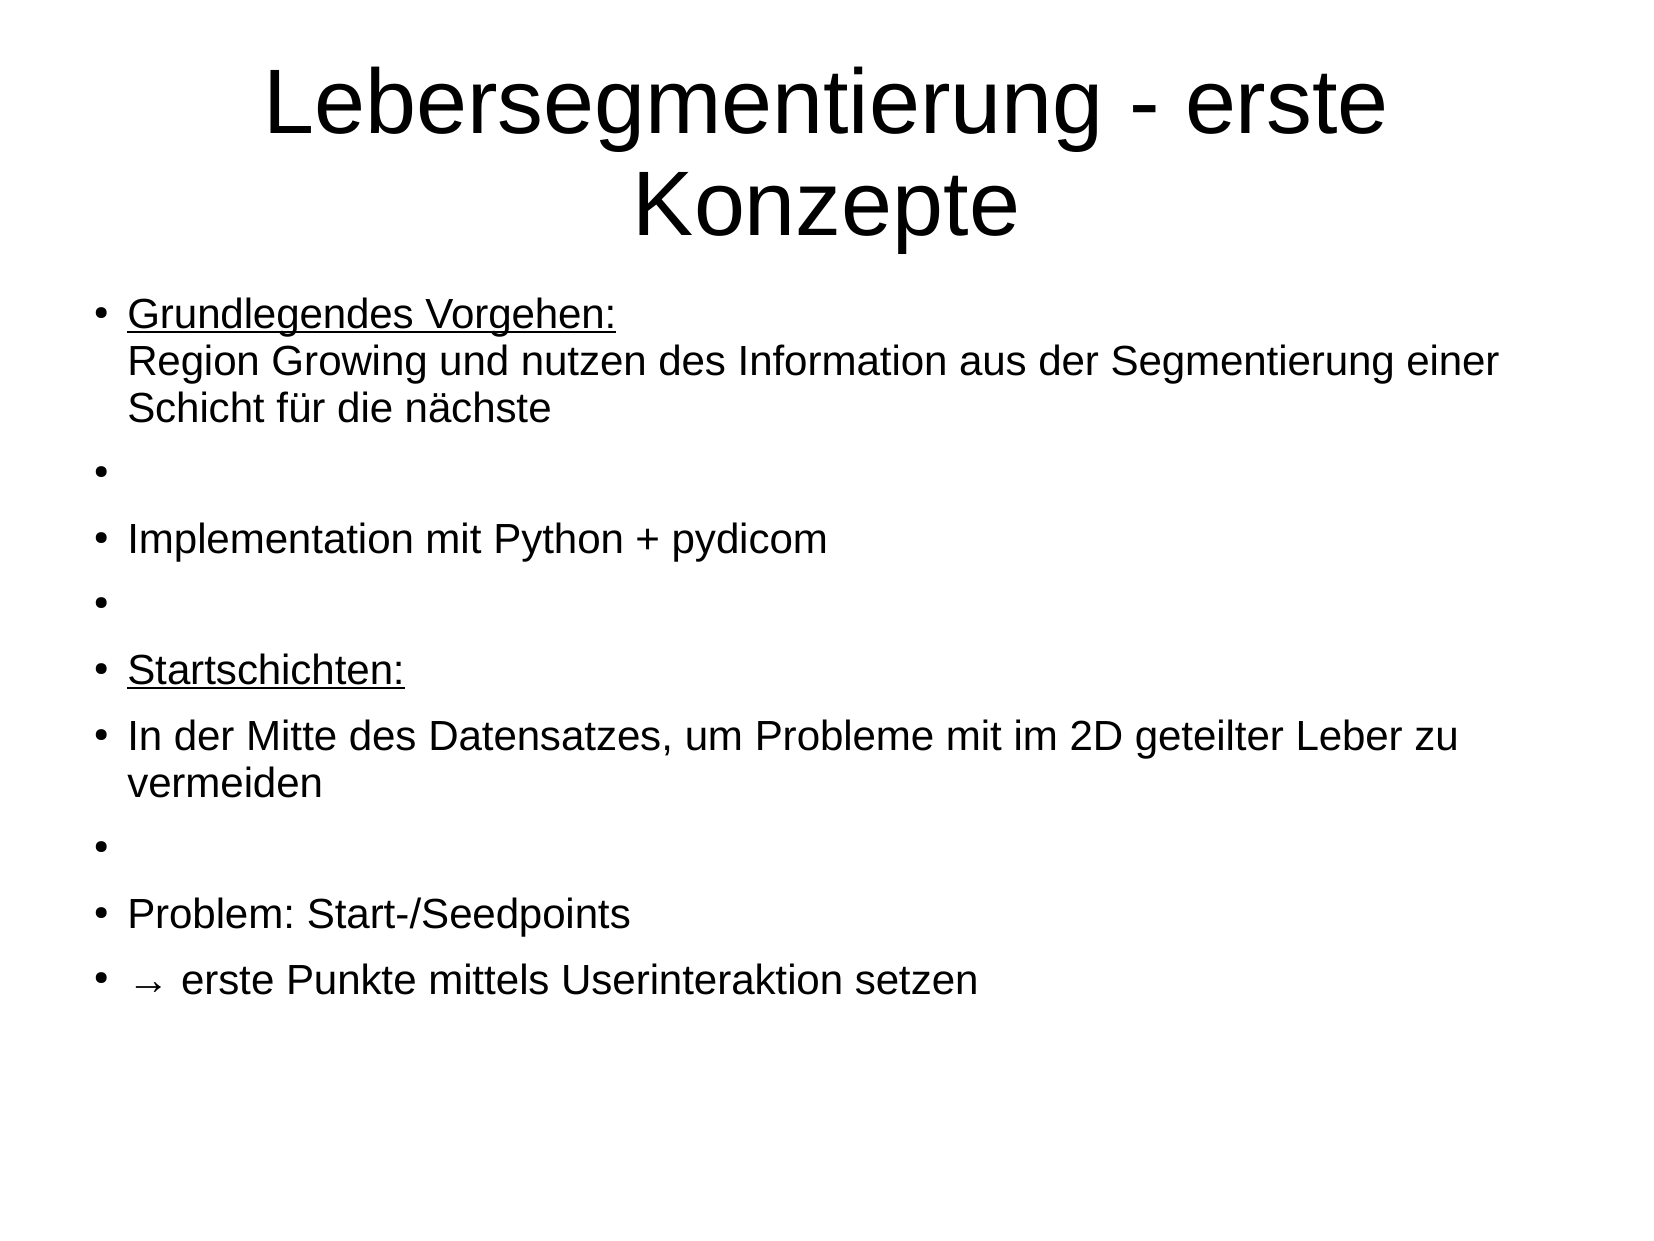

# Lebersegmentierung - erste Konzepte
Grundlegendes Vorgehen:
Region Growing und nutzen des Information aus der Segmentierung einer Schicht für die nächste
Implementation mit Python + pydicom
Startschichten:
In der Mitte des Datensatzes, um Probleme mit im 2D geteilter Leber zu vermeiden
Problem: Start-/Seedpoints
→ erste Punkte mittels Userinteraktion setzen